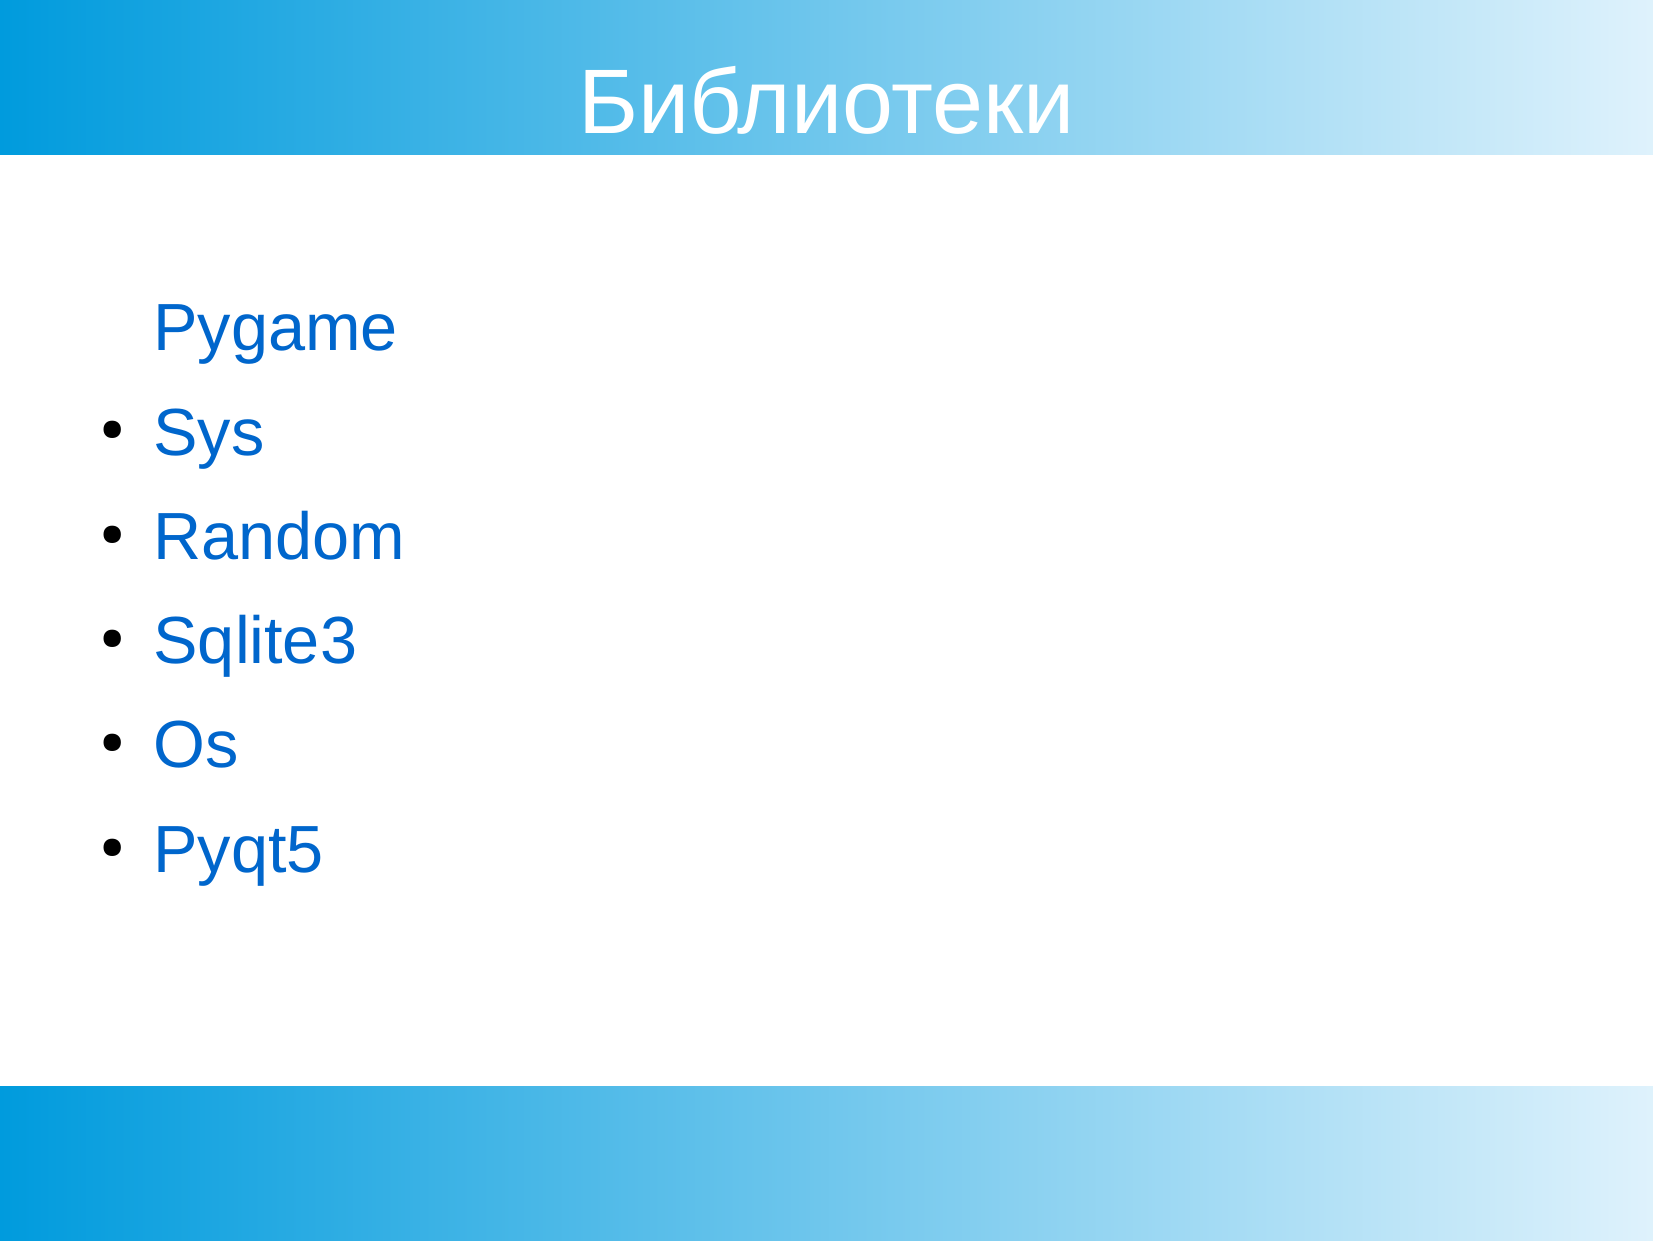

# Библиотеки
Pygame
Sys
Random
Sqlite3
Os
Pyqt5